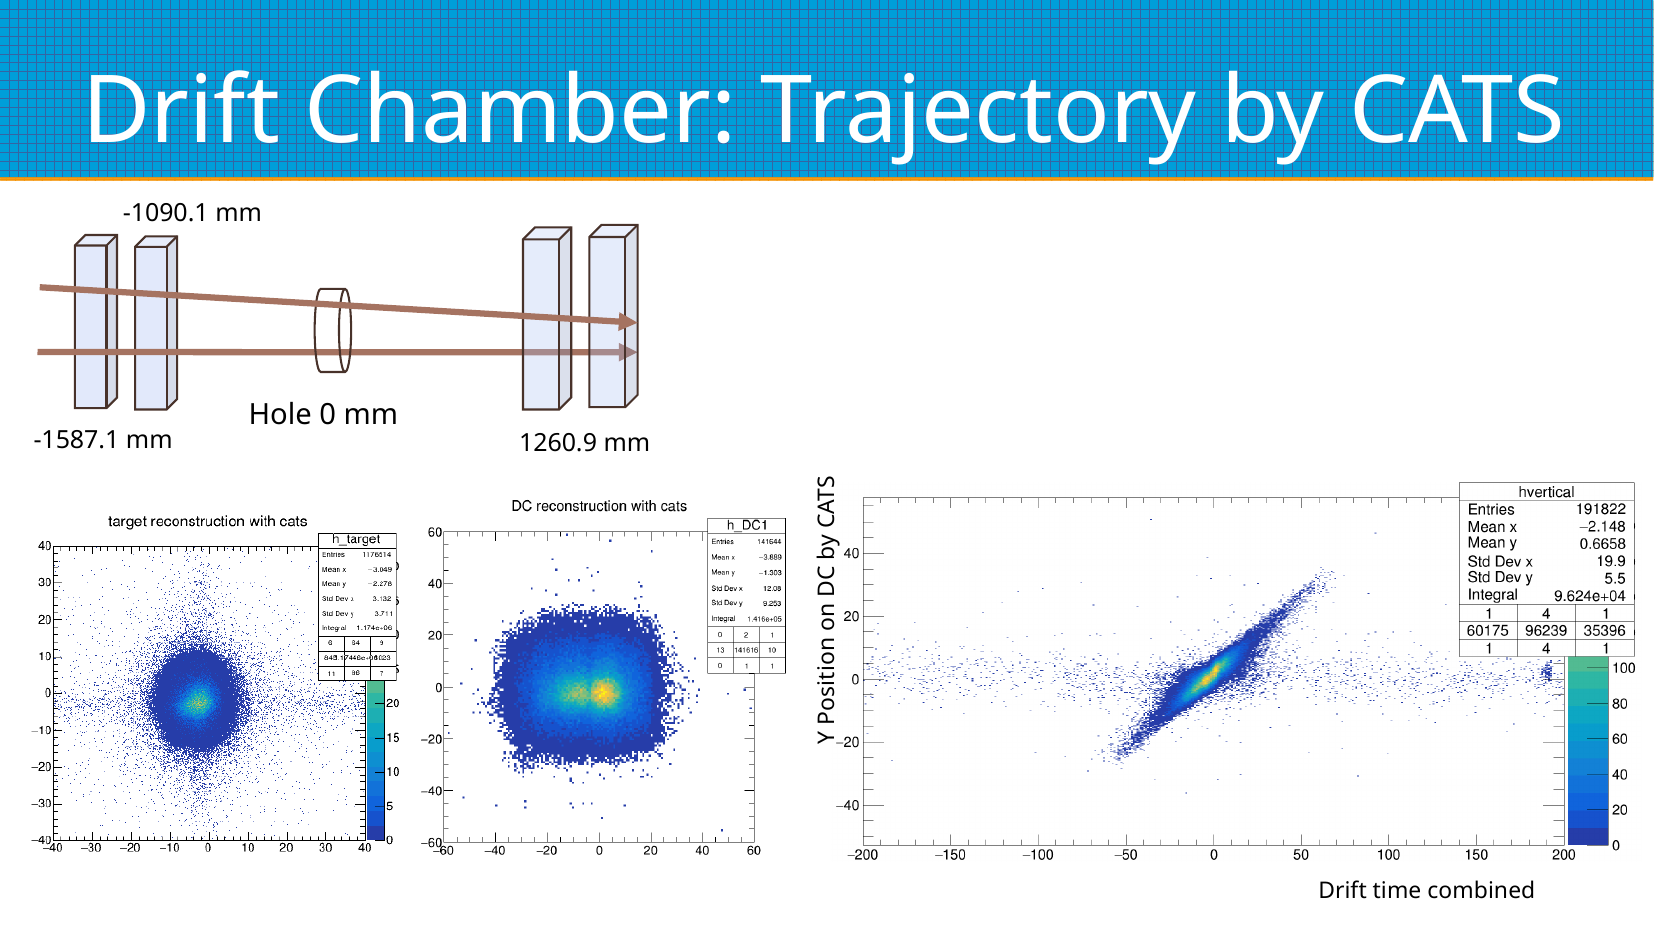

# Drift Chamber: Trajectory by CATS
-1090.1 mm
Hole 0 mm
-1587.1 mm
1260.9 mm
Y Position on DC by CATS
Drift time combined